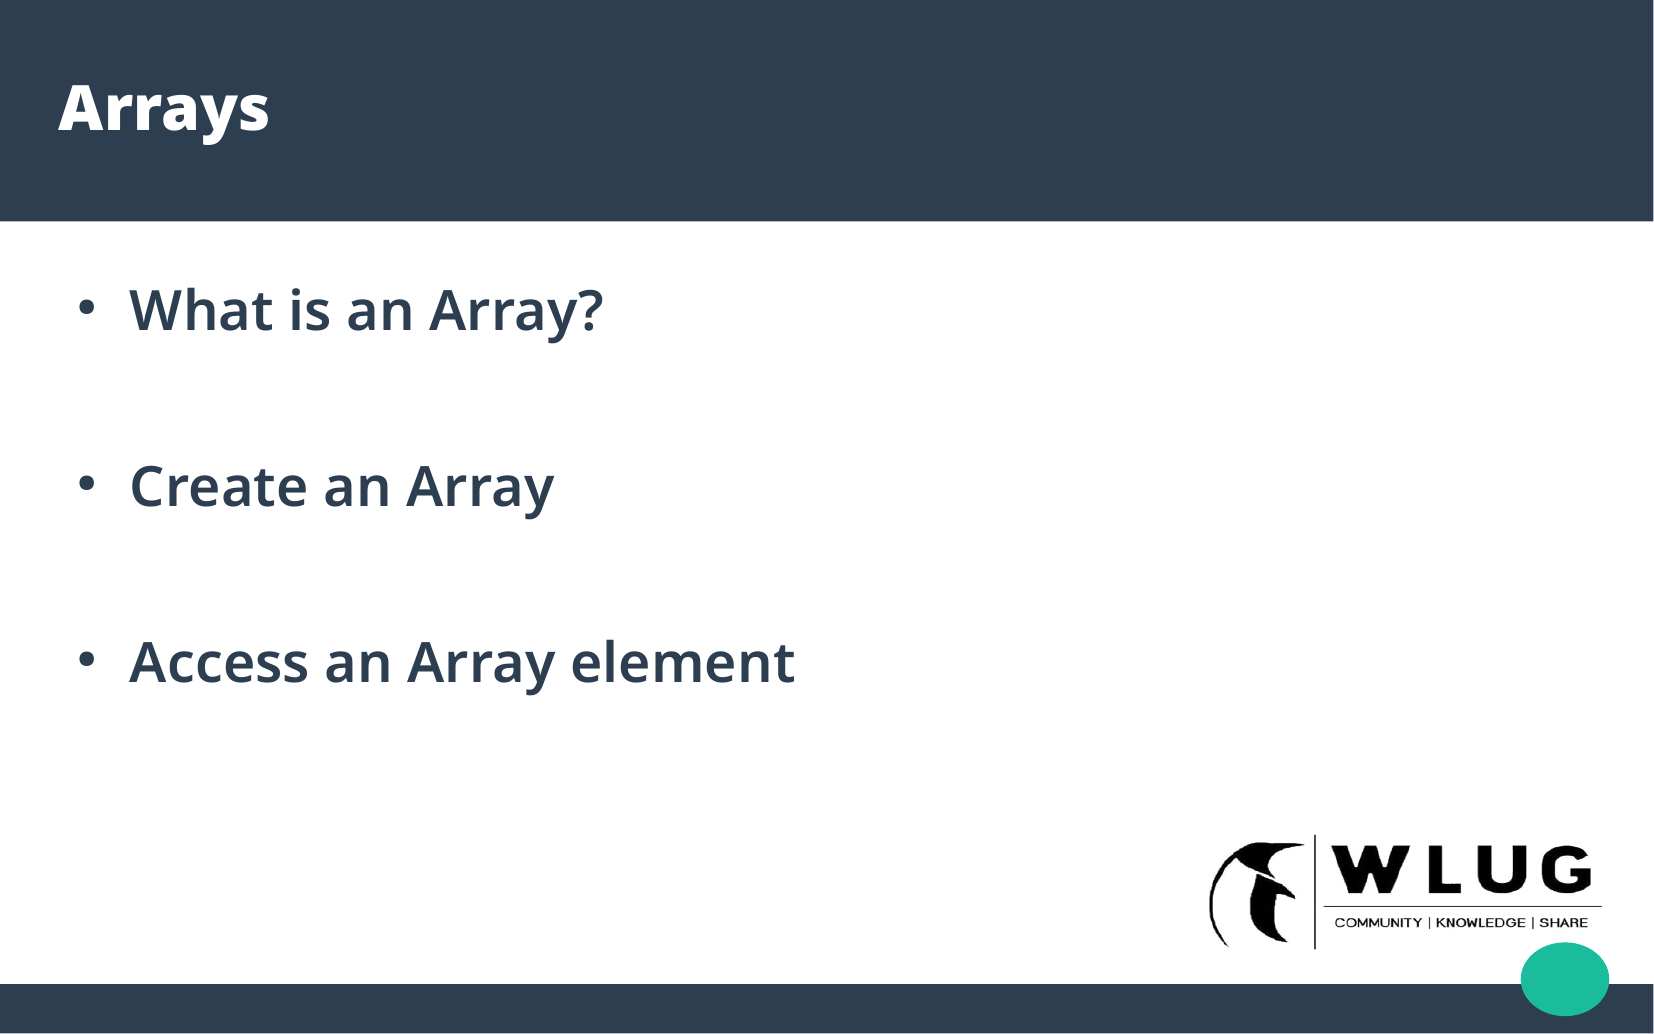

# Arrays
What is an Array?
Create an Array
Access an Array element